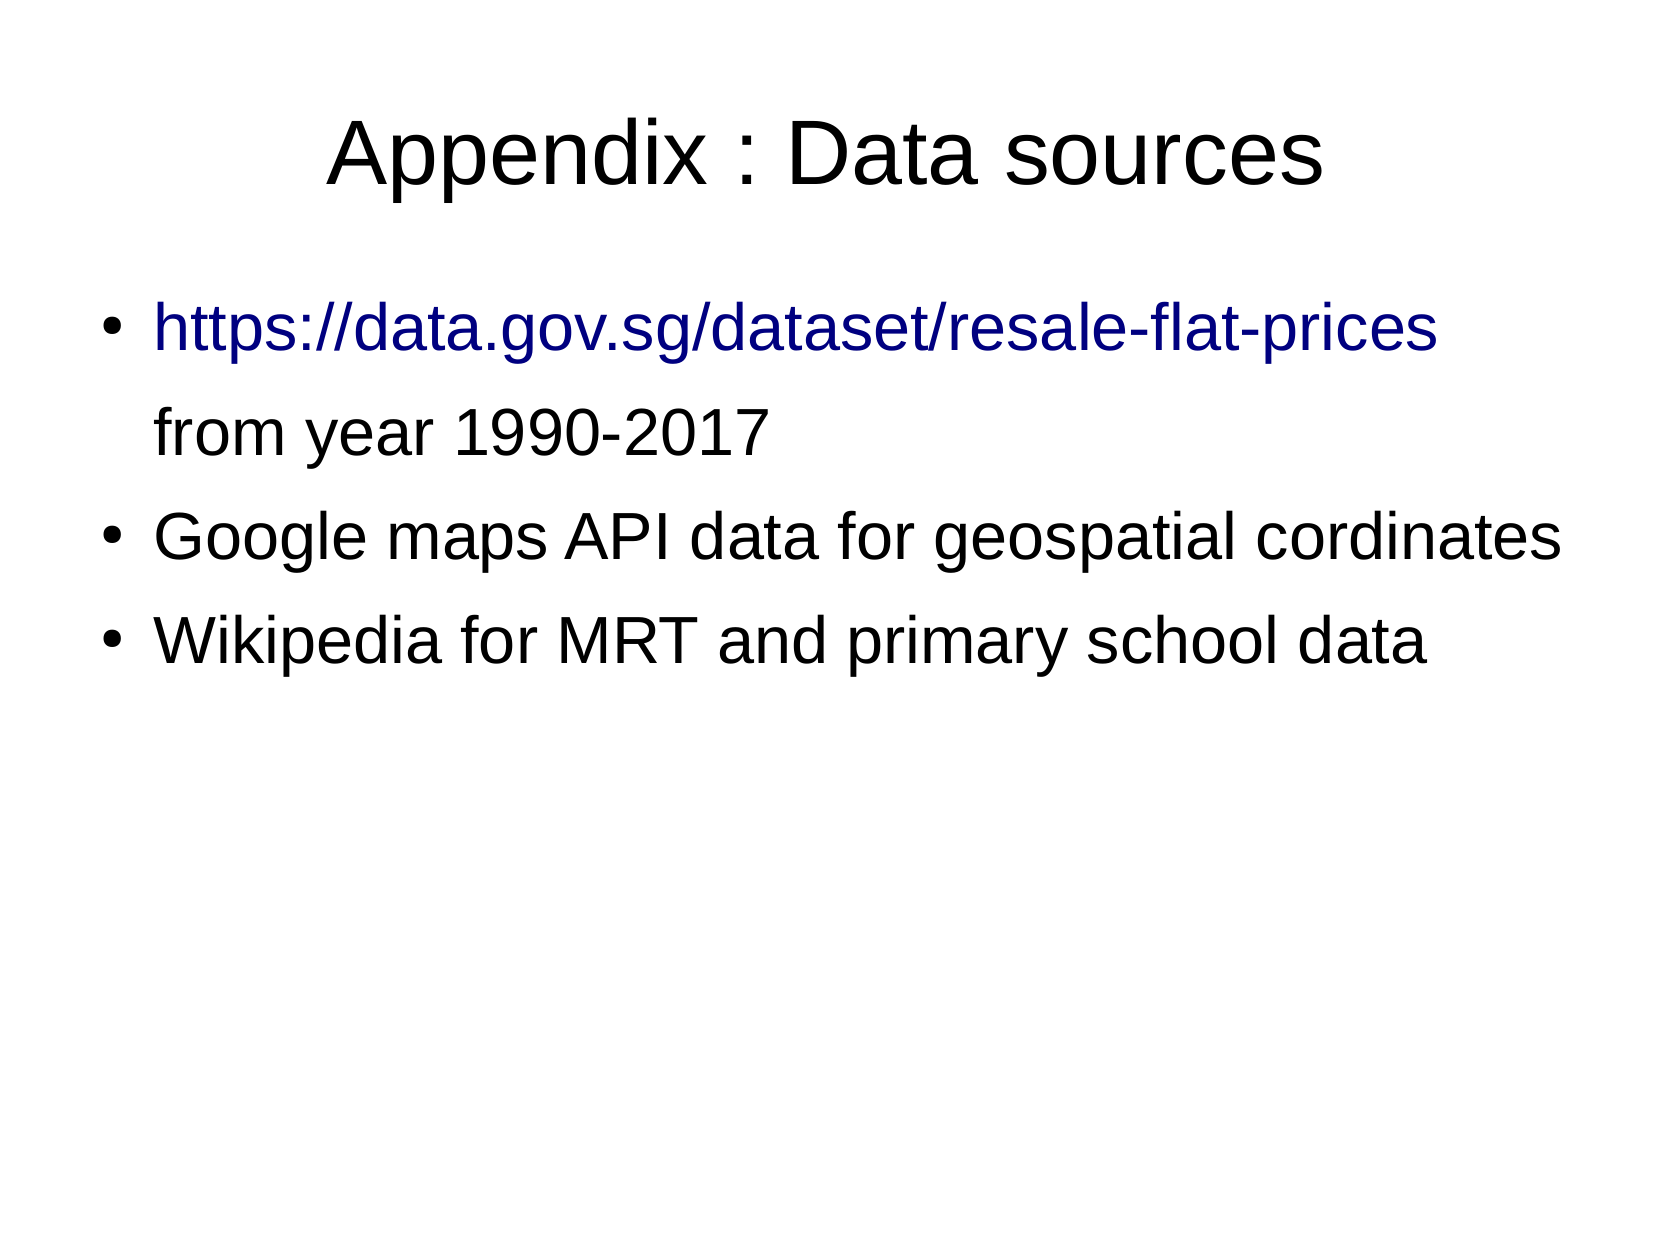

# Appendix : Data sources
https://data.gov.sg/dataset/resale-flat-prices
from year 1990-2017
Google maps API data for geospatial cordinates
Wikipedia for MRT and primary school data